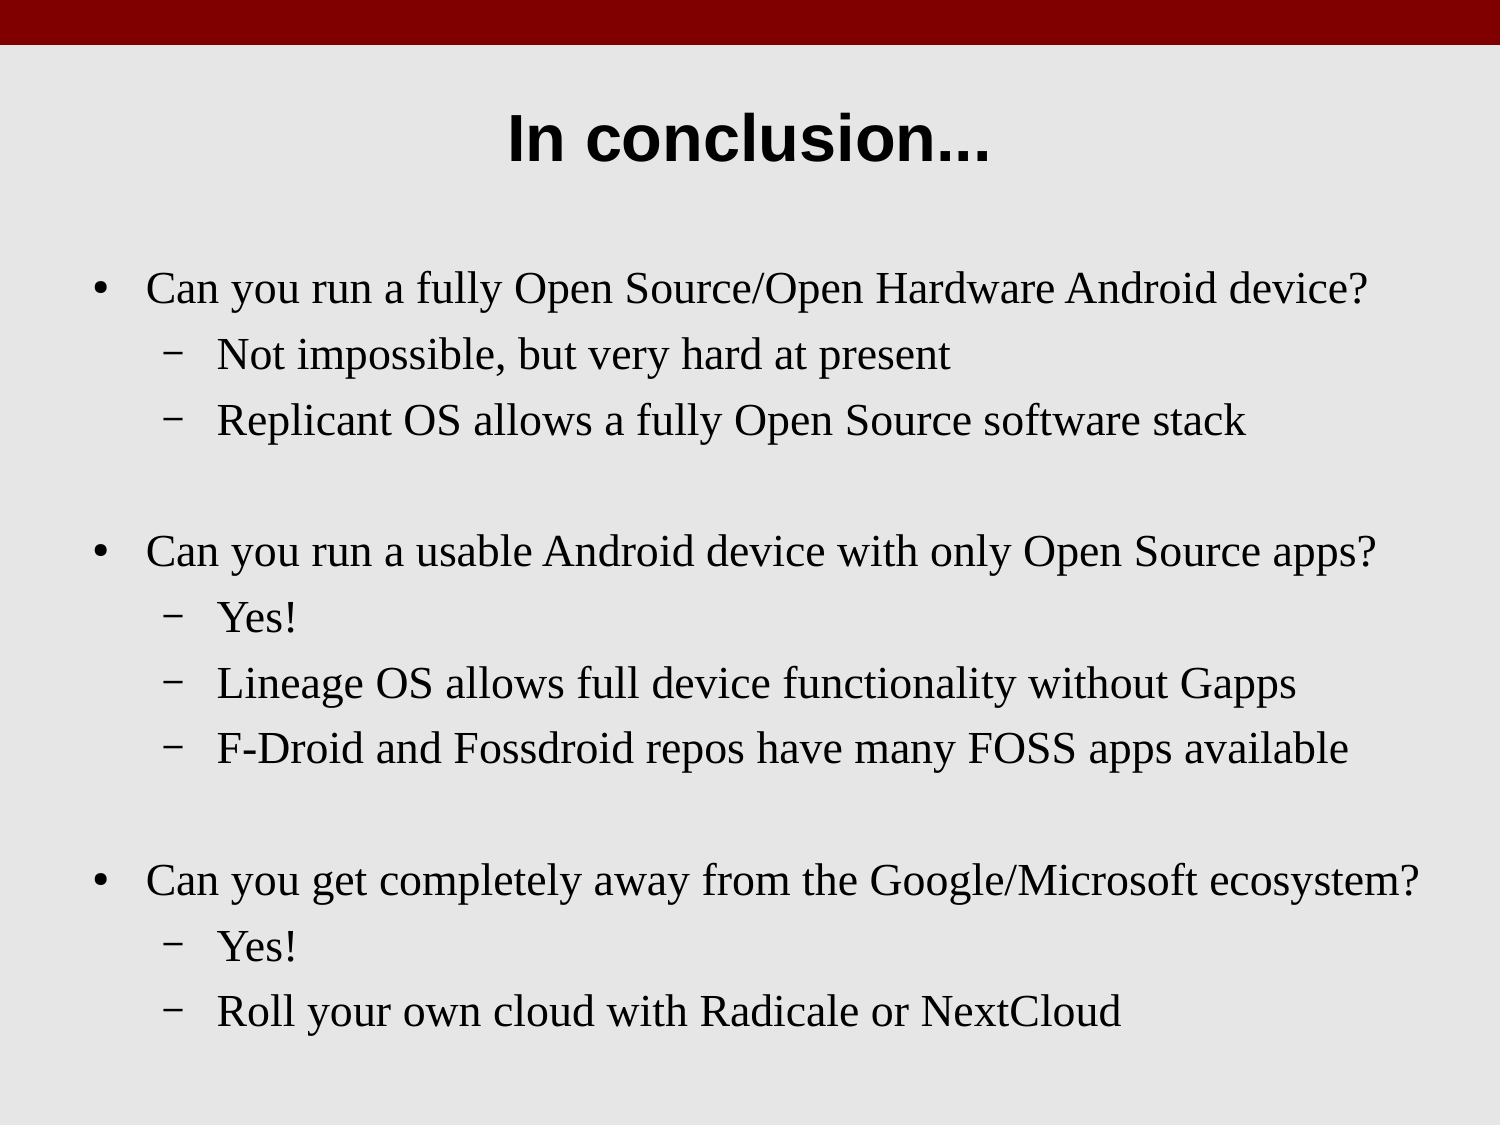

# In conclusion...
Can you run a fully Open Source/Open Hardware Android device?
Not impossible, but very hard at present
Replicant OS allows a fully Open Source software stack
Can you run a usable Android device with only Open Source apps?
Yes!
Lineage OS allows full device functionality without Gapps
F-Droid and Fossdroid repos have many FOSS apps available
Can you get completely away from the Google/Microsoft ecosystem?
Yes!
Roll your own cloud with Radicale or NextCloud